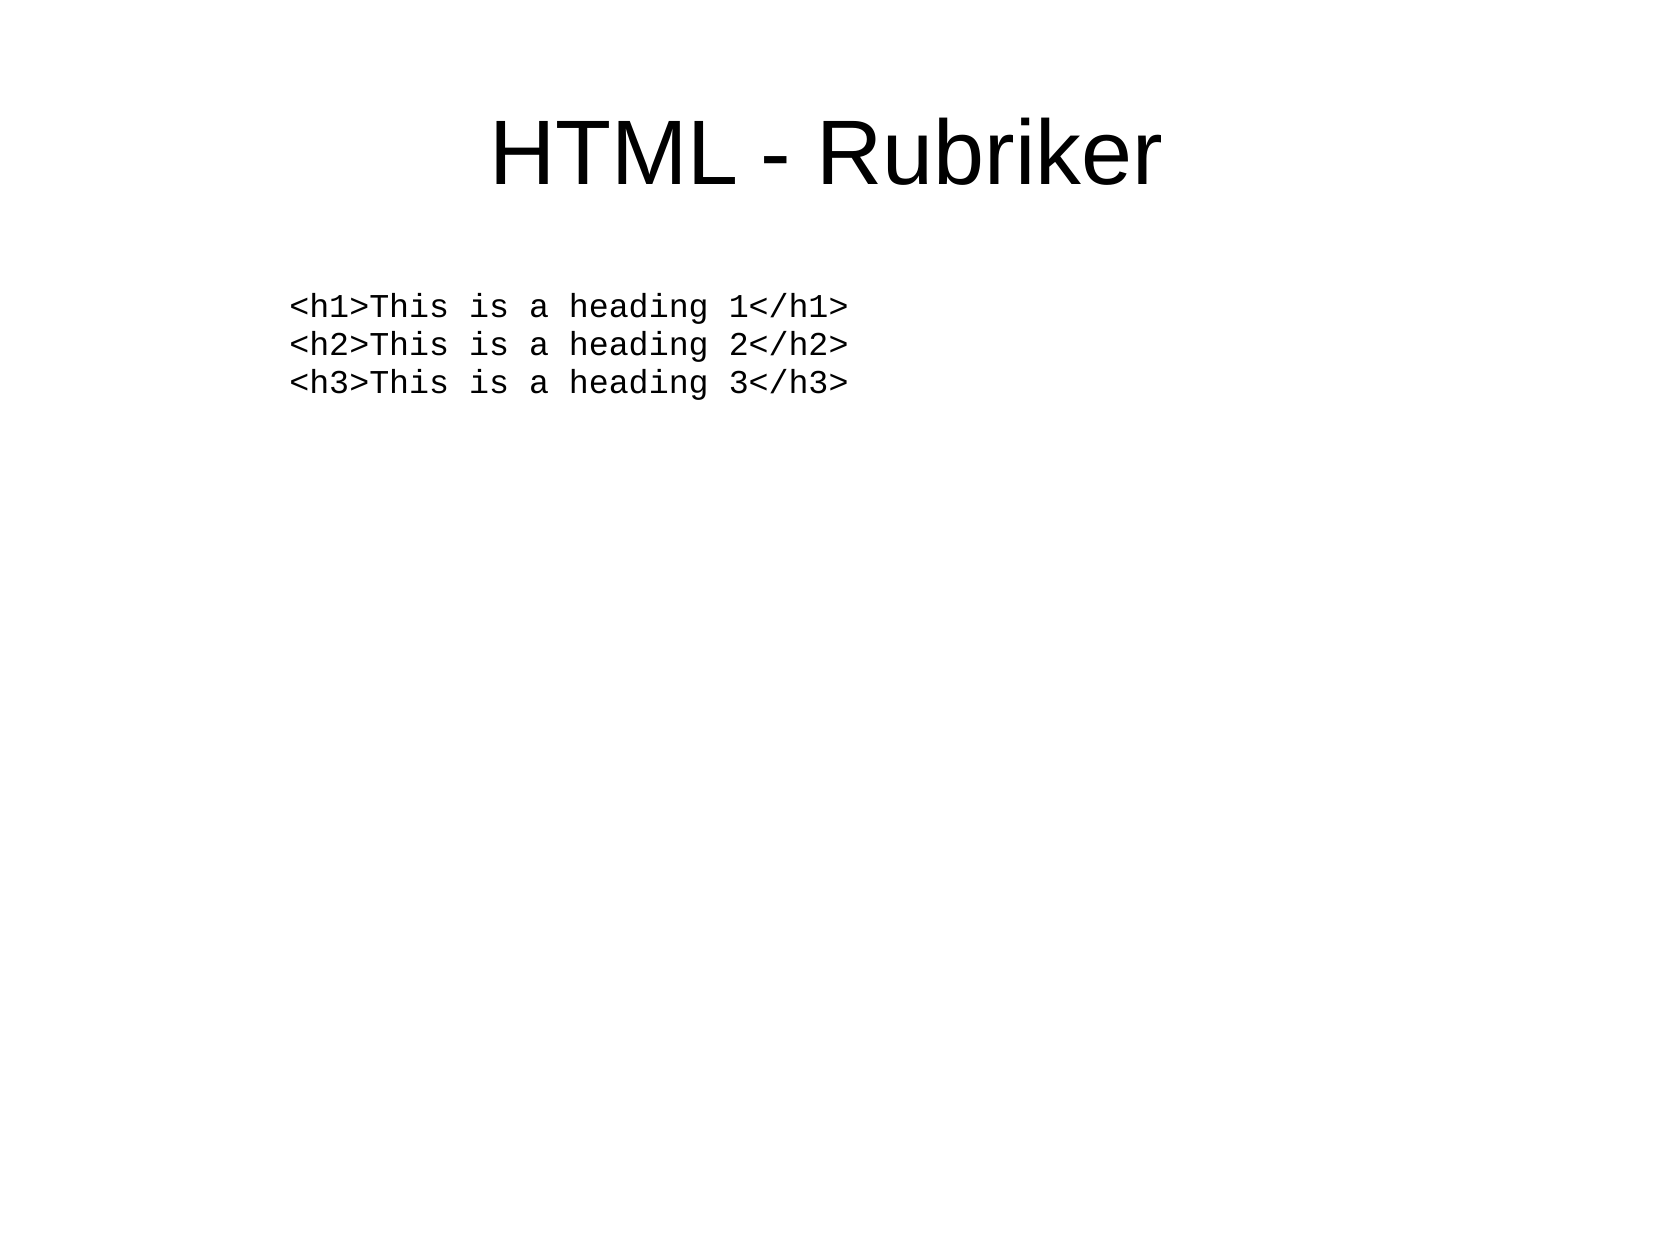

# HTML - Rubriker
<h1>This is a heading 1</h1>
<h2>This is a heading 2</h2>
<h3>This is a heading 3</h3>